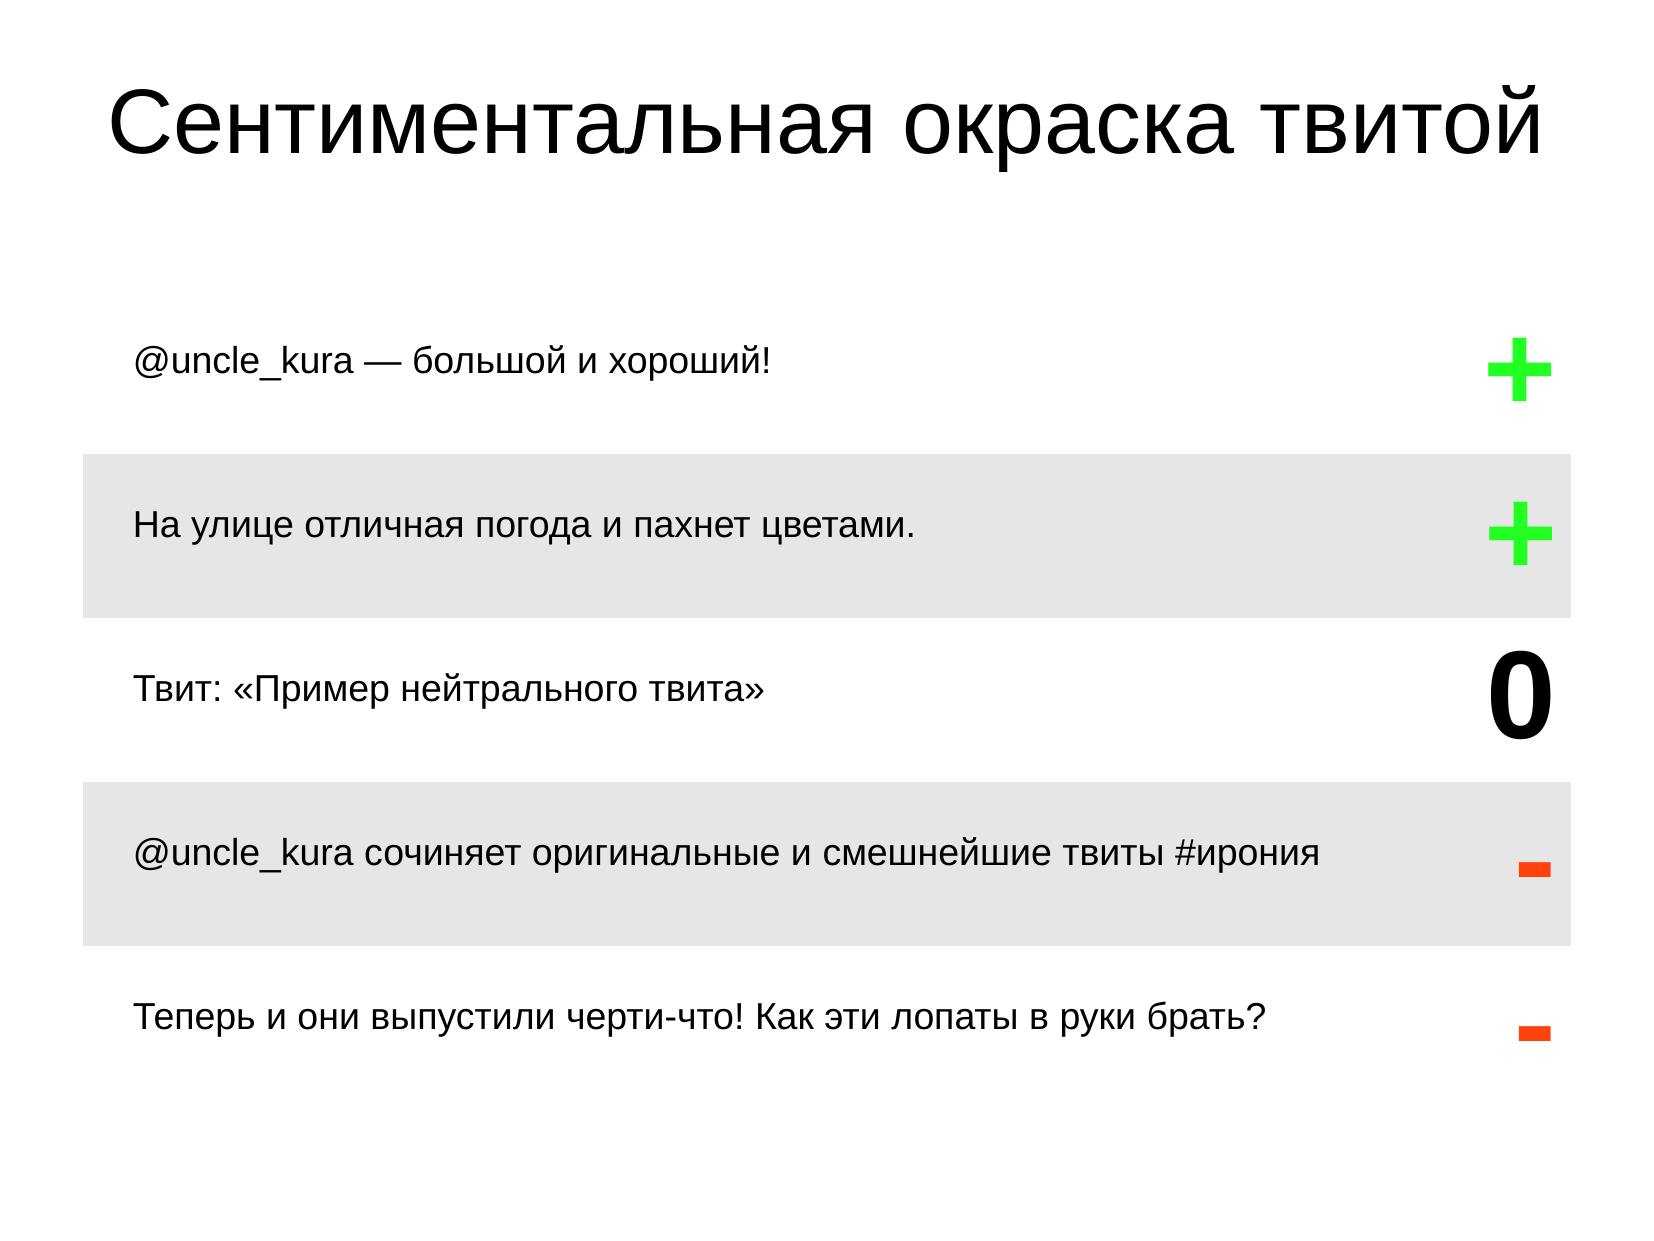

# Сентиментальная окраска твитой
| @uncle\_kura — большой и хороший! | + |
| --- | --- |
| На улице отличная погода и пахнет цветами. | + |
| Твит: «Пример нейтрального твита» | 0 |
| @uncle\_kura сочиняет оригинальные и смешнейшие твиты #ирония | - |
| Теперь и они выпустили черти-что! Как эти лопаты в руки брать? | - |